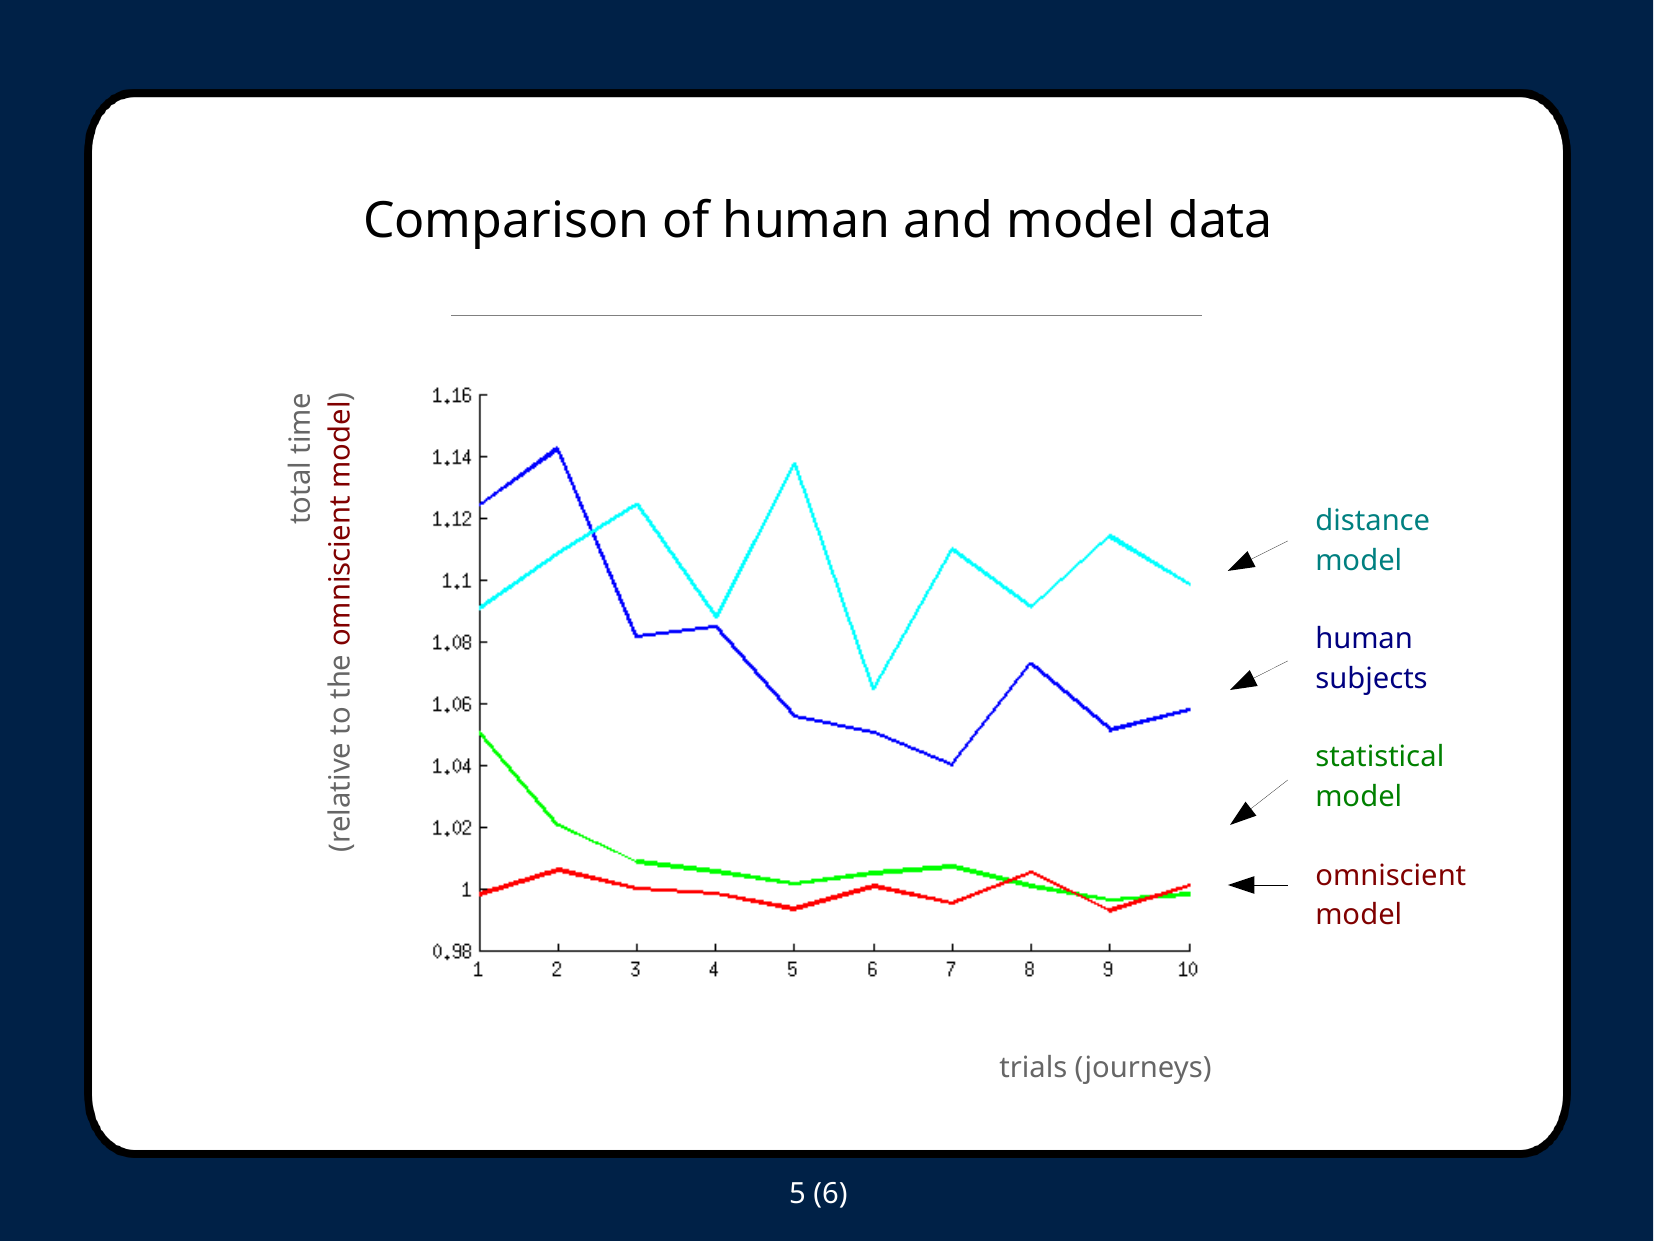

# Comparison of human and model data
distance
model
human
subjects
total time
(relative to the omniscient model)
statistical
model
omniscient
model
trials (journeys)
5 (6)